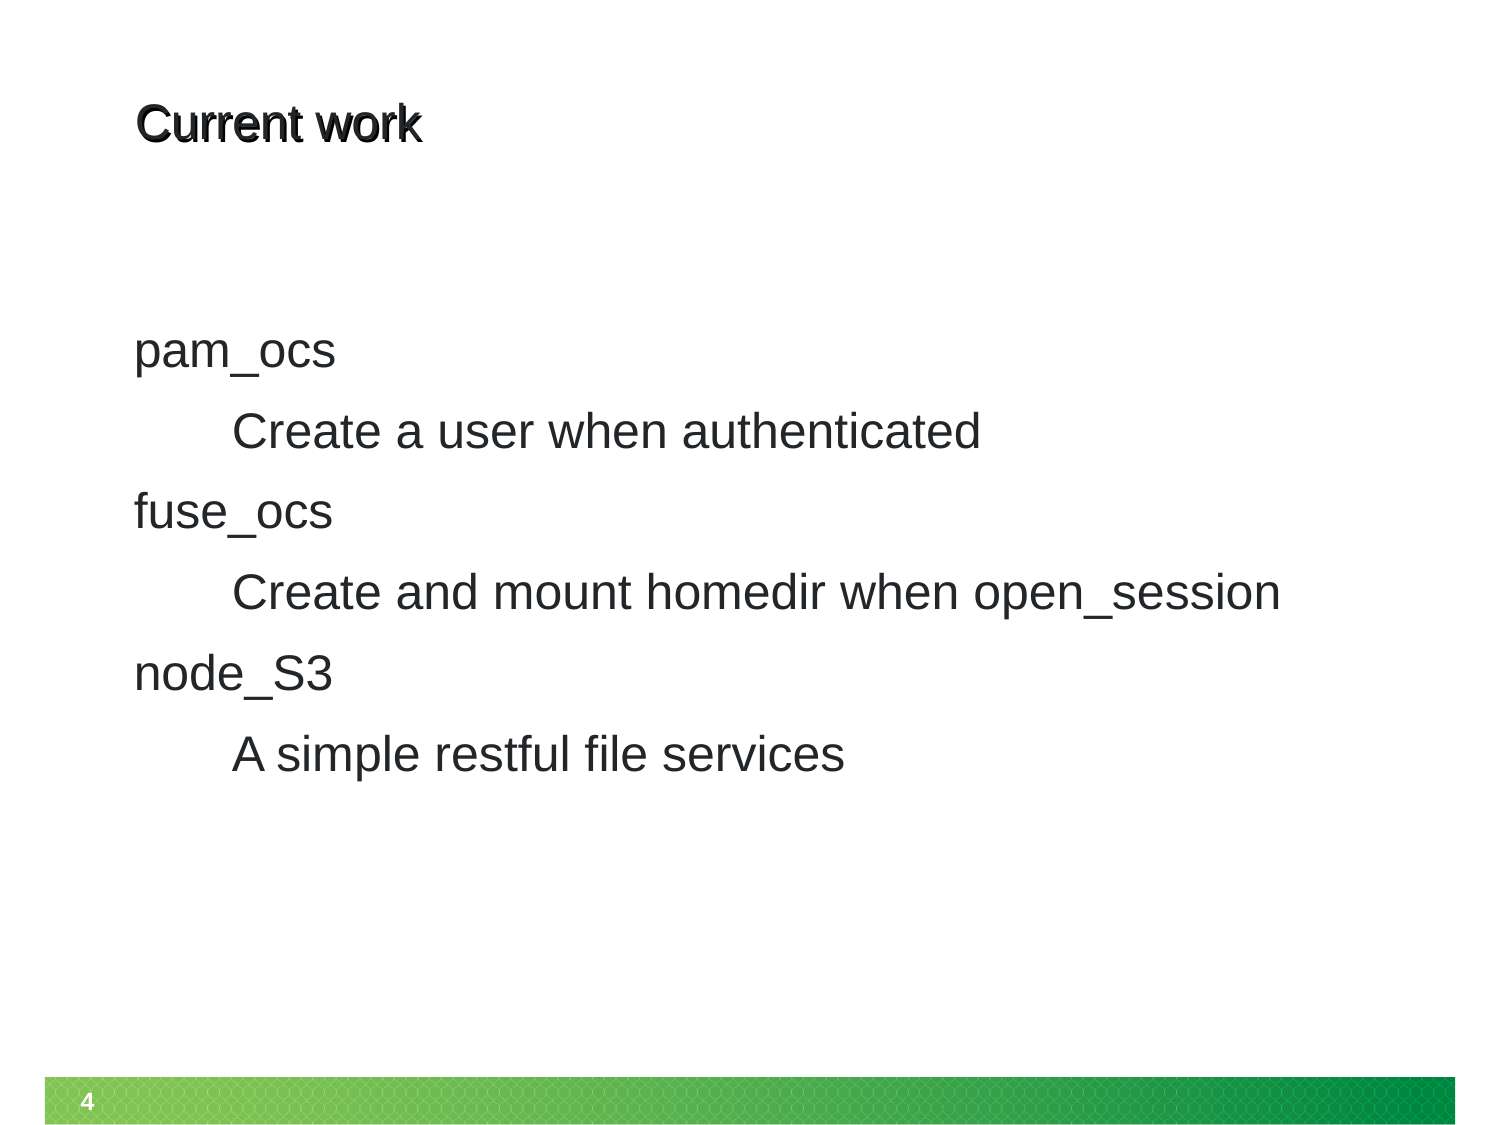

# Current work
pam_ocs
 Create a user when authenticated
fuse_ocs
 Create and mount homedir when open_session
node_S3
 A simple restful file services